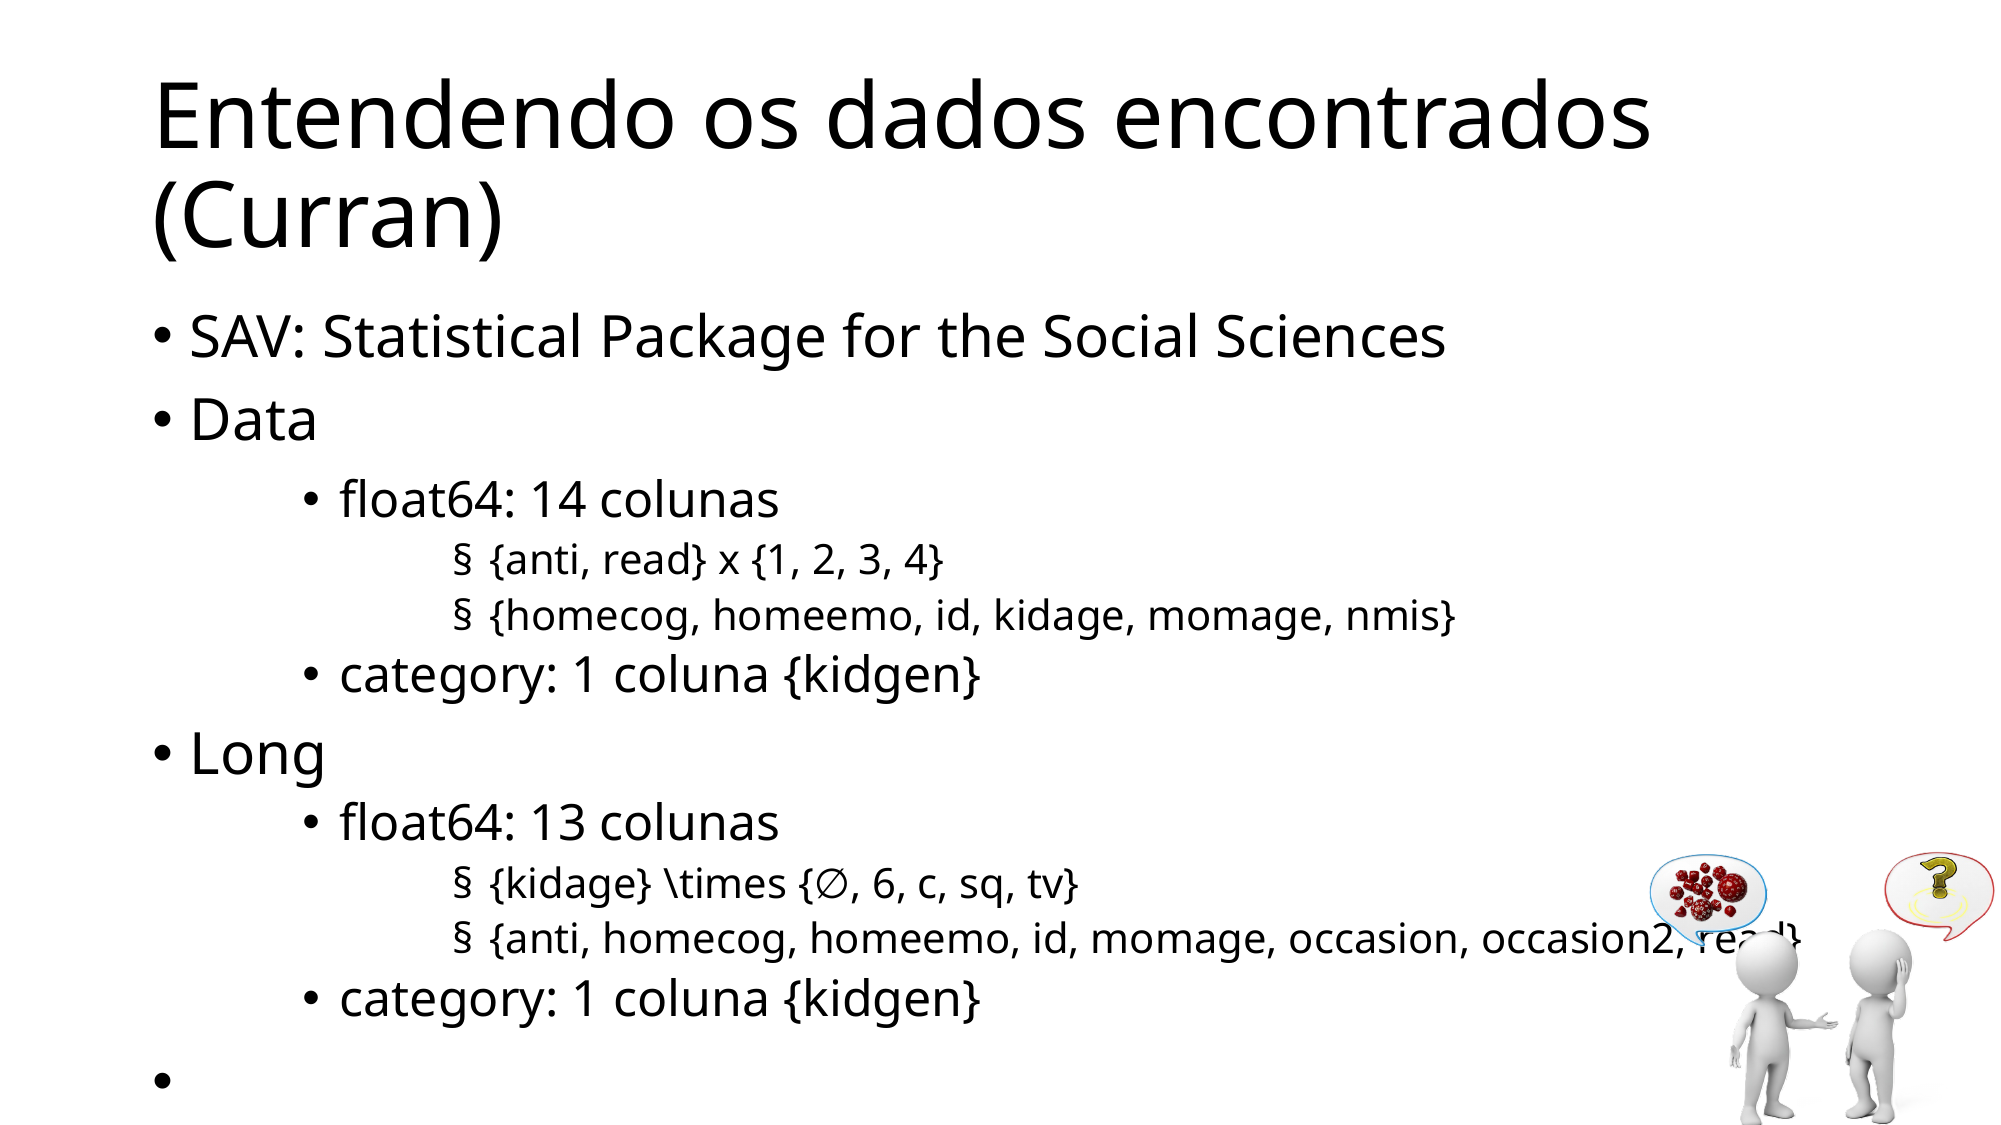

# Entendendo os dados encontrados (Curran)
SAV: Statistical Package for the Social Sciences
Data
float64: 14 colunas
{anti, read} x {1, 2, 3, 4}
{homecog, homeemo, id, kidage, momage, nmis}
category: 1 coluna {kidgen}
Long
float64: 13 colunas
{kidage} \times {∅, 6, c, sq, tv}
{anti, homecog, homeemo, id, momage, occasion, occasion2, read}
category: 1 coluna {kidgen}